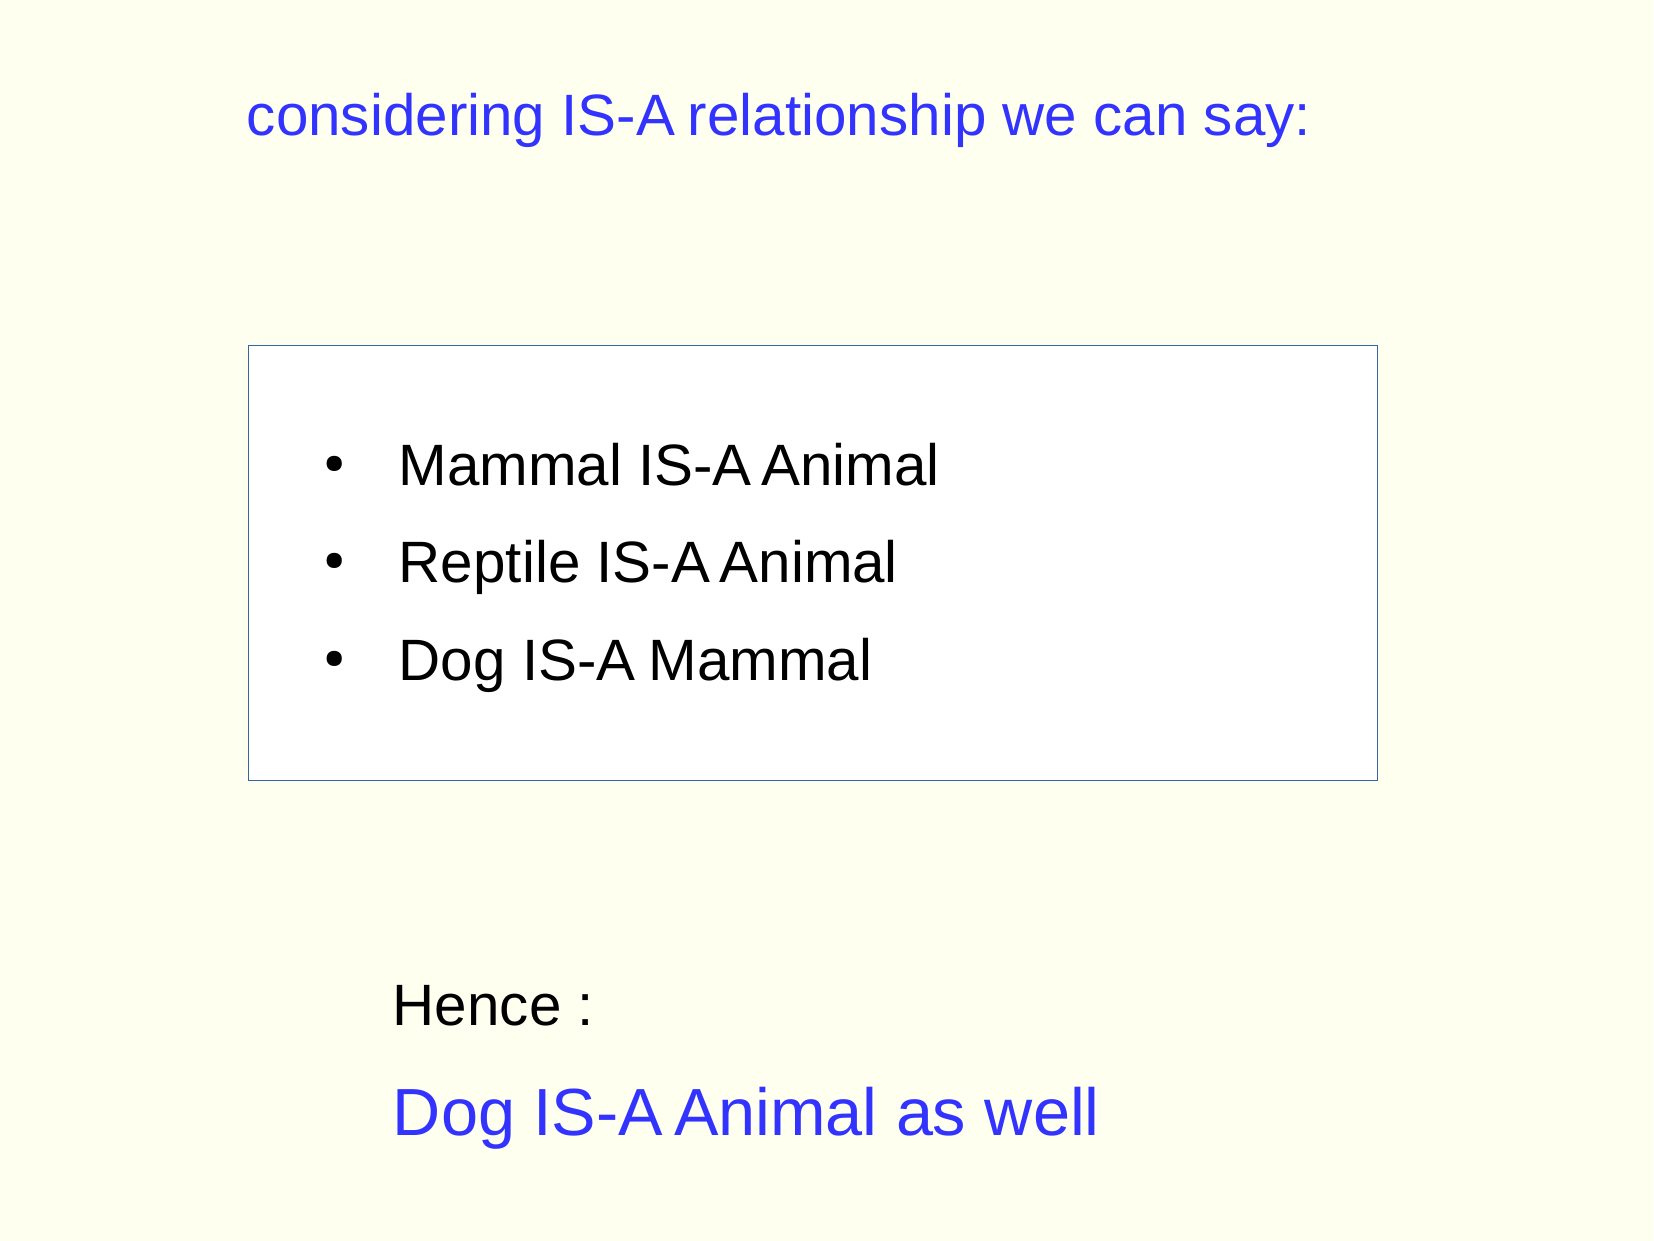

considering IS-A relationship we can say:
Mammal IS-A Animal
Reptile IS-A Animal
Dog IS-A Mammal
Hence :
Dog IS-A Animal as well